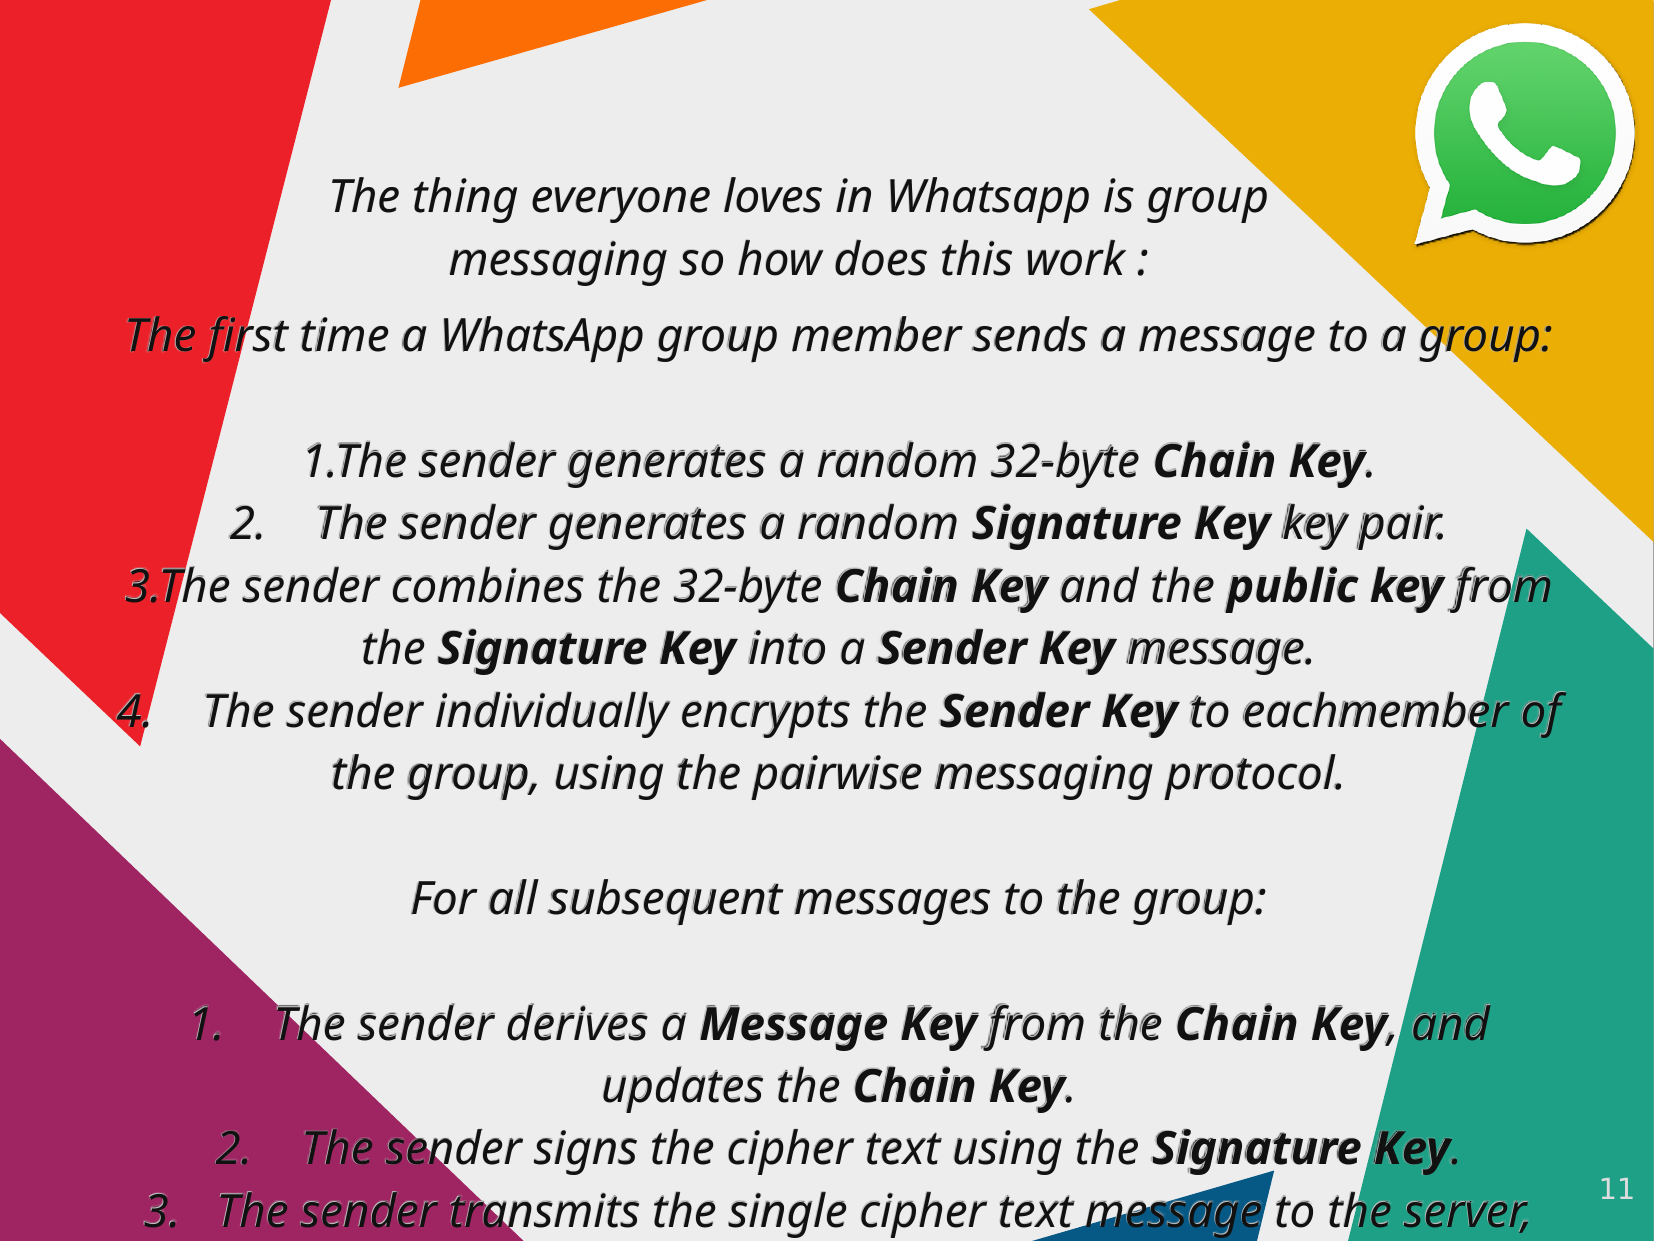

The thing everyone loves in Whatsapp is group messaging so how does this work :
The first time a WhatsApp group member sends a message to a group:
1.The sender generates a random 32-byte Chain Key.
2.	 The sender generates a random Signature Key key pair.
3.The sender combines the 32-byte Chain Key and the public key from the Signature Key into a Sender Key message.
4.	 The sender individually encrypts the Sender Key to eachmember of the group, using the pairwise messaging protocol.
For all subsequent messages to the group:
1.	 The sender derives a Message Key from the Chain Key, and updates the Chain Key.
2.	 The sender signs the cipher text using the Signature Key.
3. The sender transmits the single cipher text message to the server,
which does server-side fan-out to all group participants.
→ To know about the highlighted keys look at the last slide
11